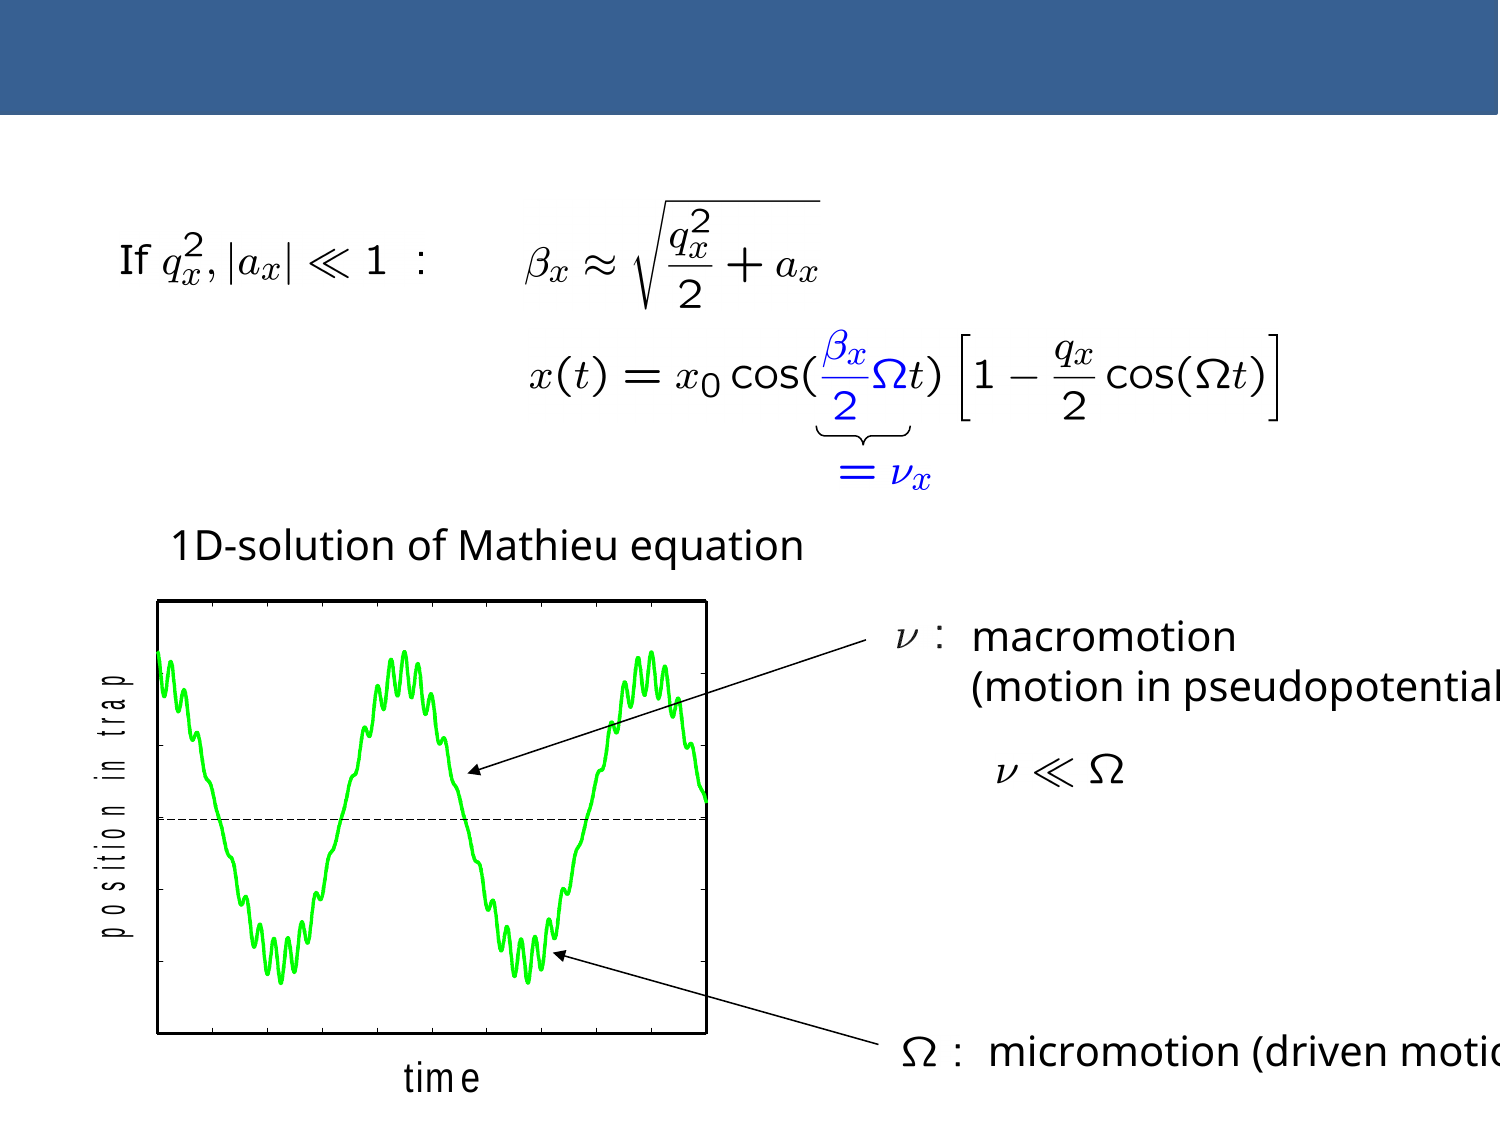

#
1D-solution of Mathieu equation
macromotion
(motion in pseudopotential)
micromotion (driven motion)